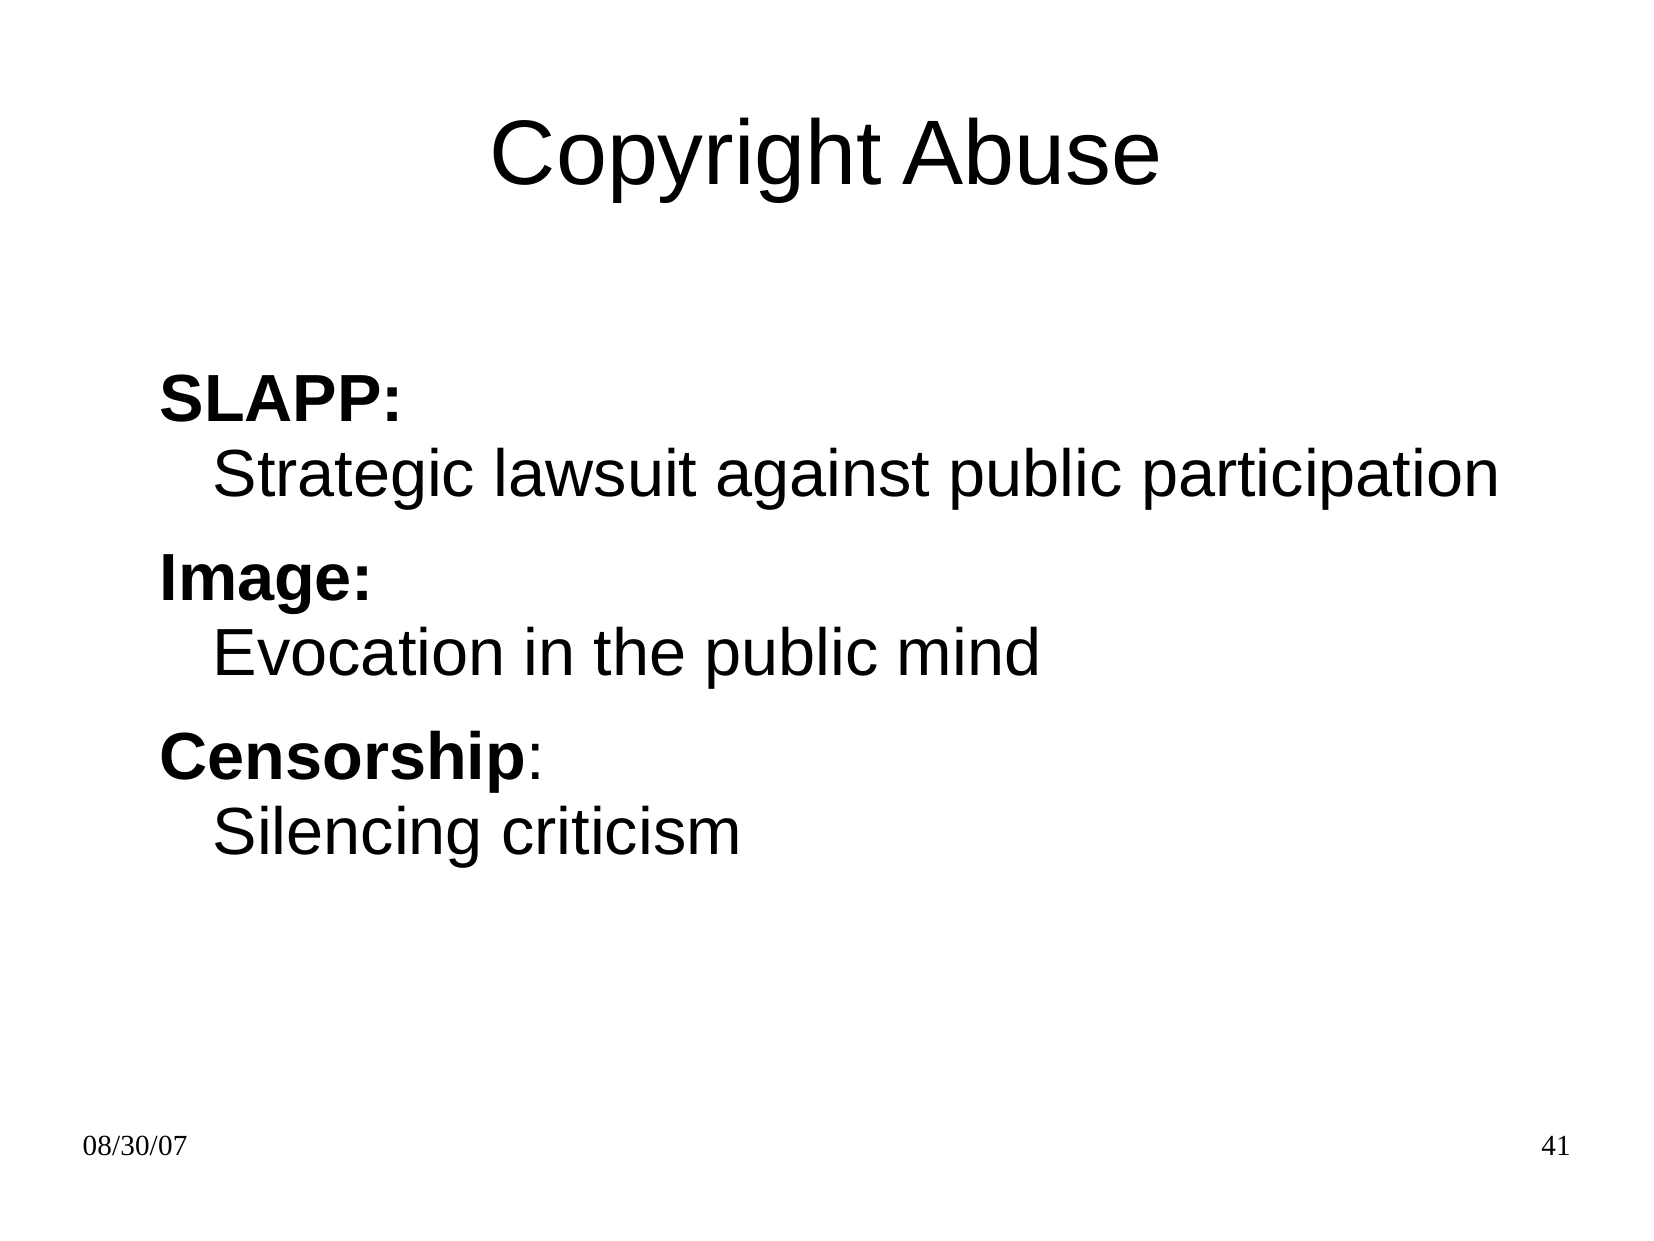

# Copyright Abuse
SLAPP:
Strategic lawsuit against public participation
Image:
Evocation in the public mind
Censorship:
Silencing criticism
08/30/07
41